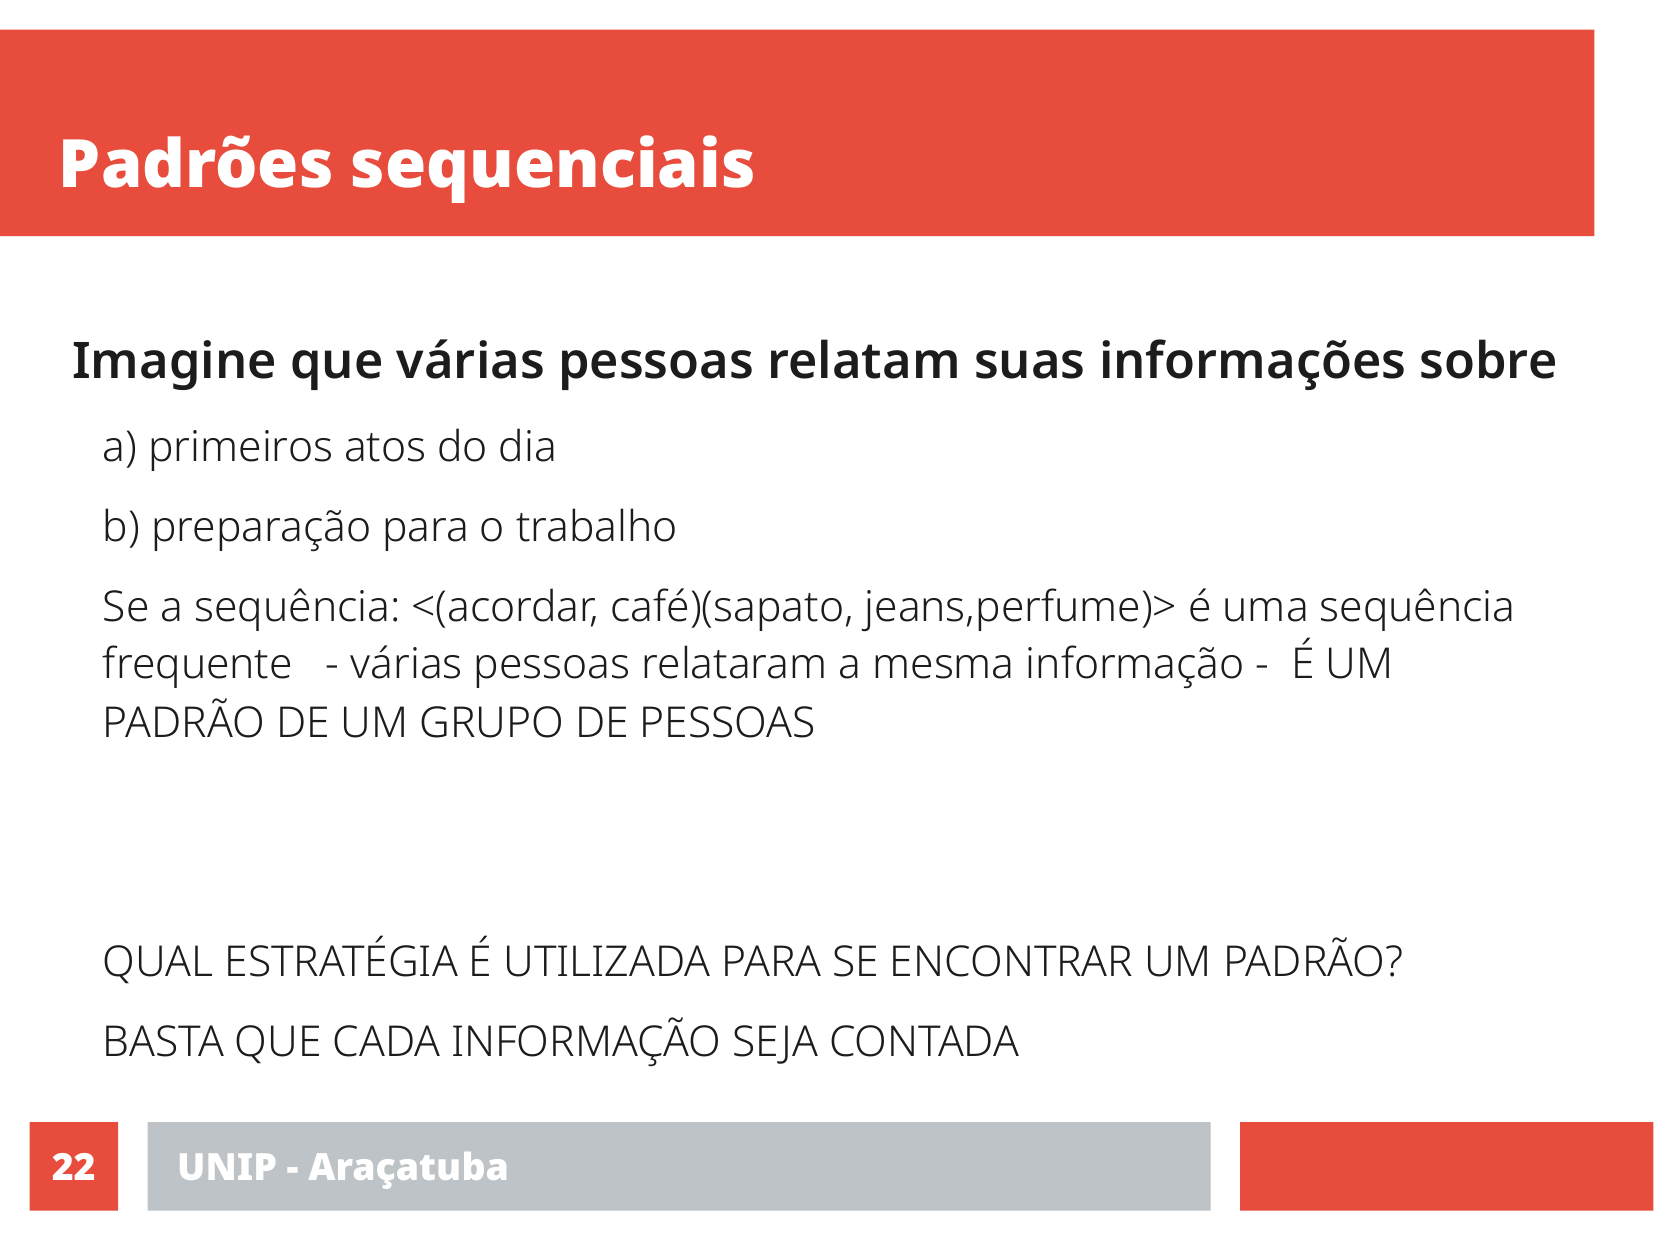

# Padrões sequenciais
 Imagine que várias pessoas relatam suas informações sobre
a) primeiros atos do dia
b) preparação para o trabalho
Se a sequência: <(acordar, café)(sapato, jeans,perfume)> é uma sequência frequente - várias pessoas relataram a mesma informação - É UM PADRÃO DE UM GRUPO DE PESSOAS
QUAL ESTRATÉGIA É UTILIZADA PARA SE ENCONTRAR UM PADRÃO?
BASTA QUE CADA INFORMAÇÃO SEJA CONTADA
22
UNIP - Araçatuba